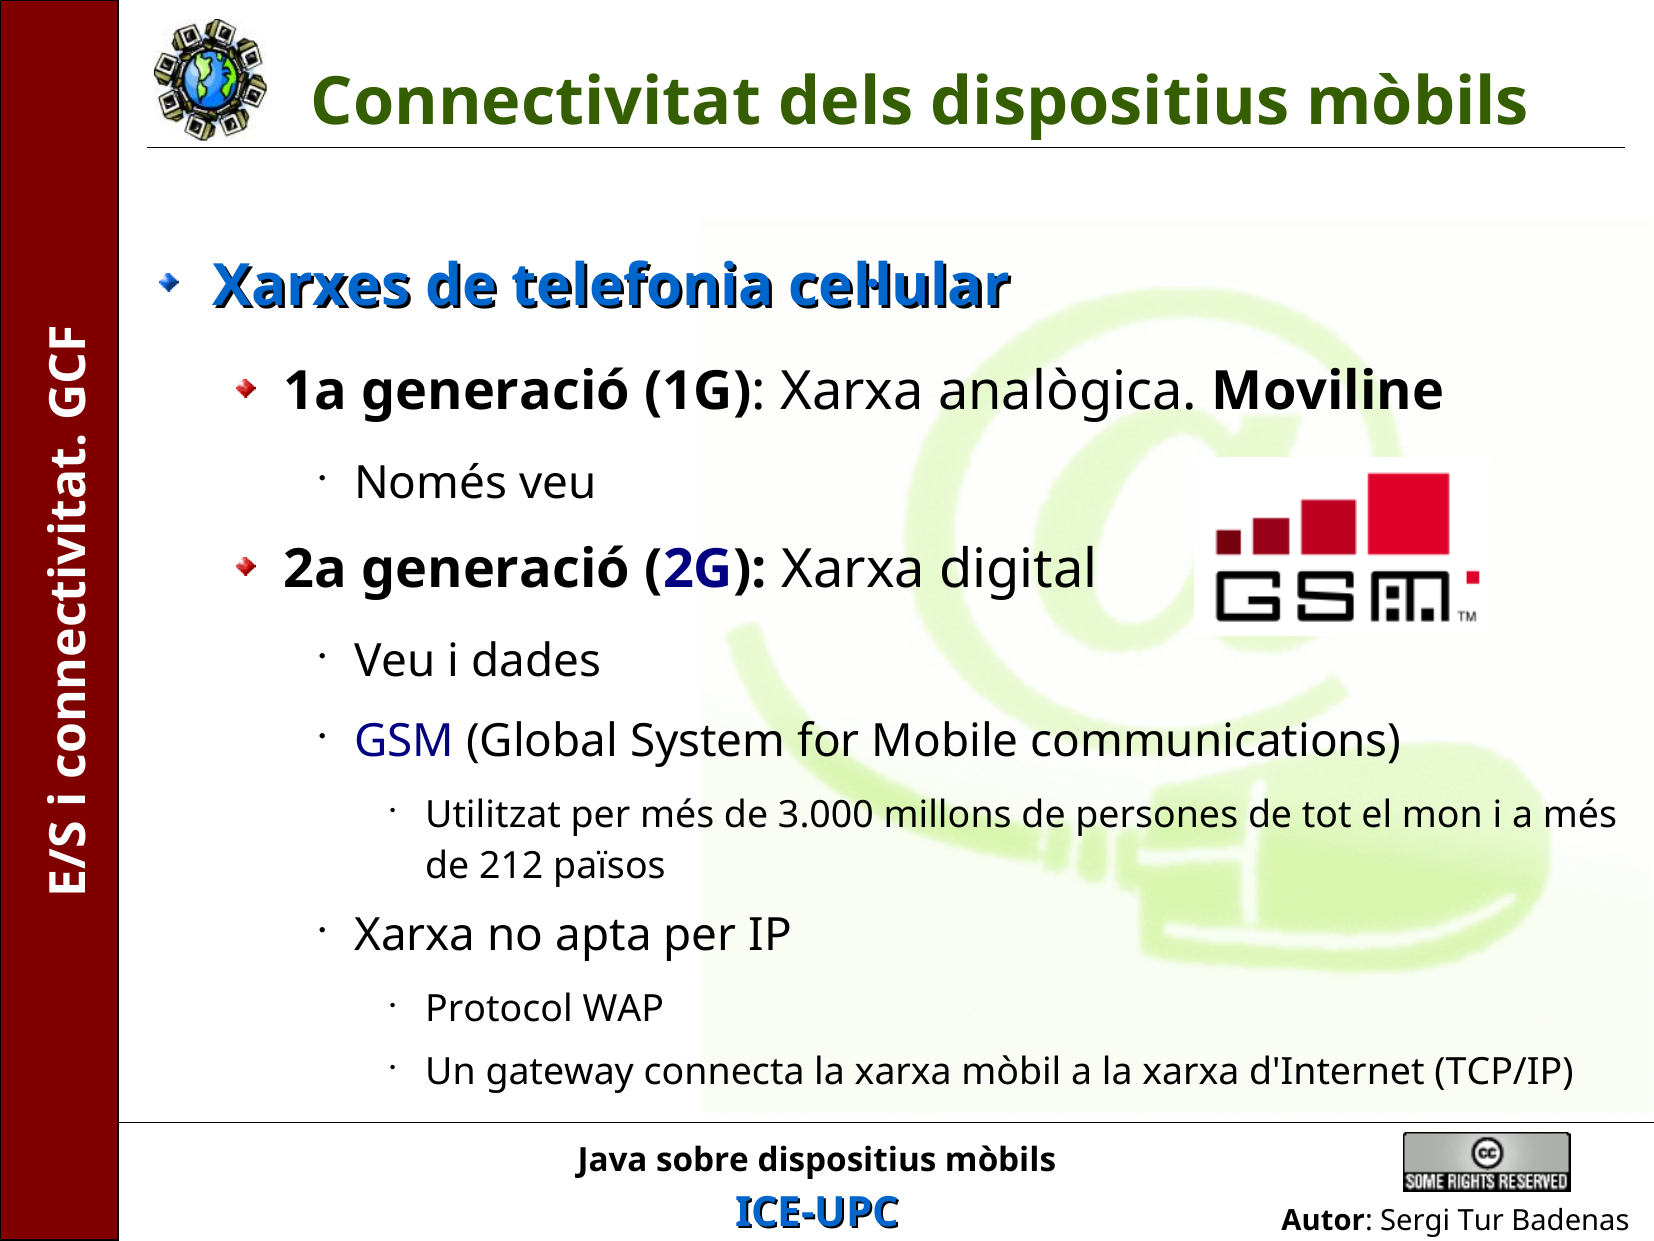

# Connectivitat dels dispositius mòbils
Xarxes de telefonia cel·lular
1a generació (1G): Xarxa analògica. Moviline
Només veu
2a generació (2G): Xarxa digital
Veu i dades
GSM (Global System for Mobile communications)
Utilitzat per més de 3.000 millons de persones de tot el mon i a més de 212 països
Xarxa no apta per IP
Protocol WAP
Un gateway connecta la xarxa mòbil a la xarxa d'Internet (TCP/IP)